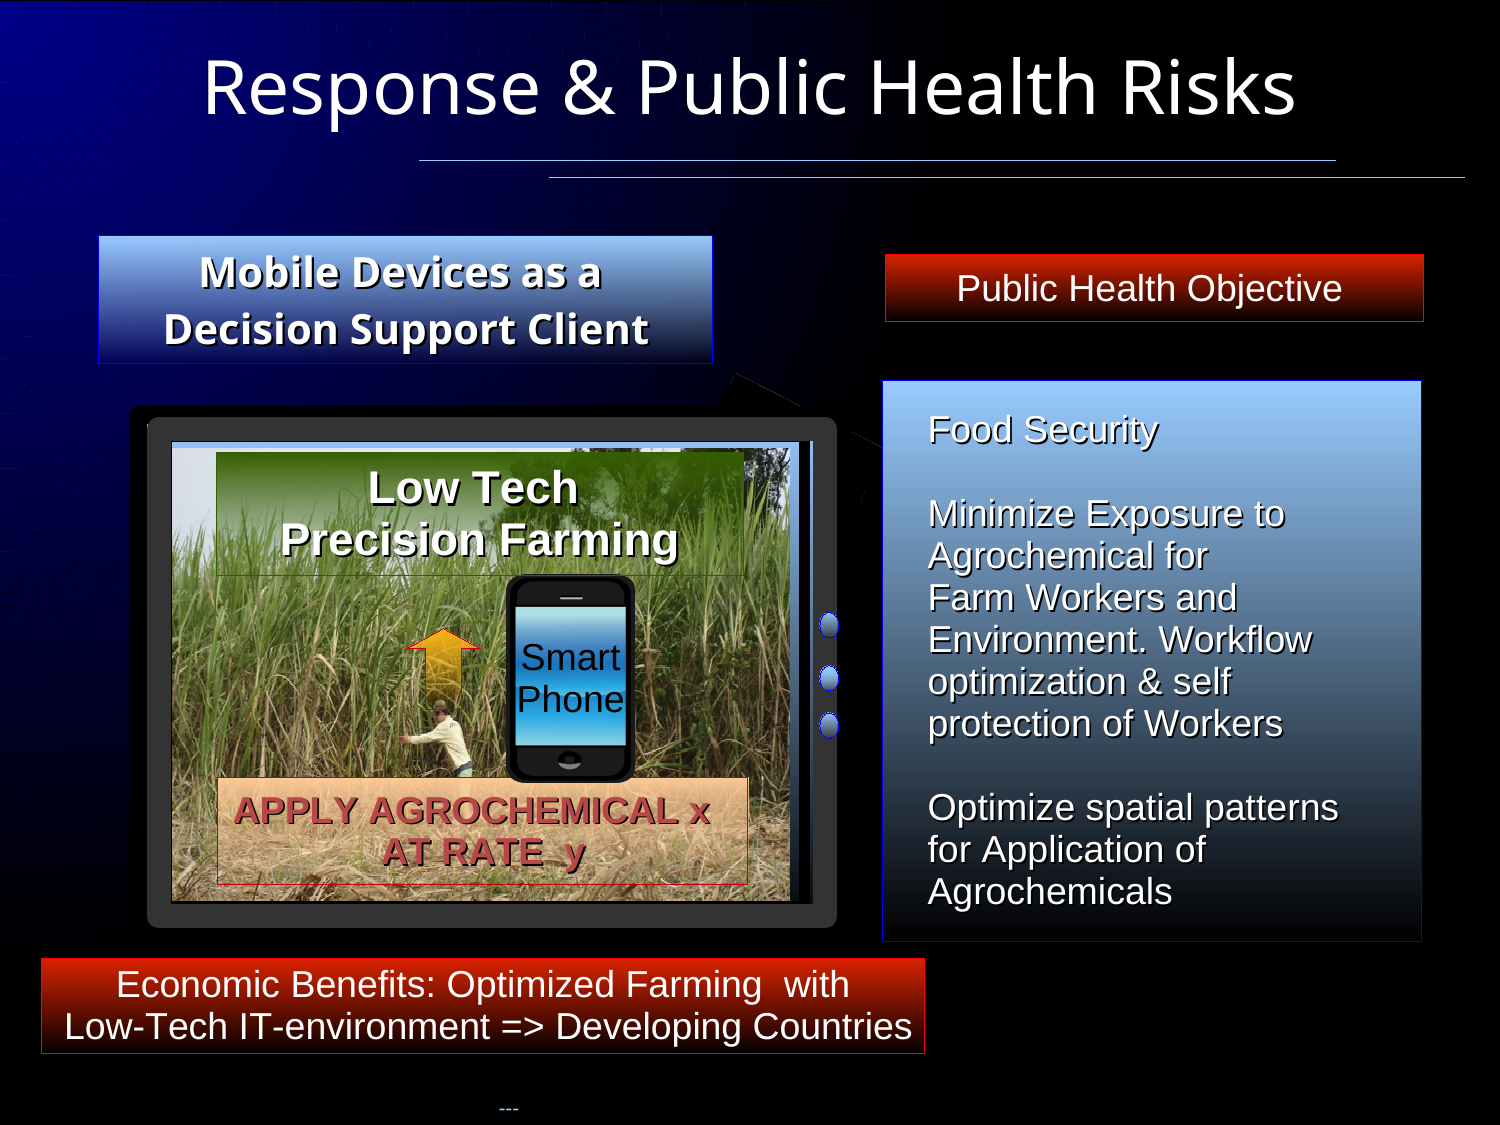

# Response & Public Health Risks
Mobile Devices as a
Decision Support Client
Public Health Objective
Food Security
Minimize Exposure to
Agrochemical for
Farm Workers and
Environment. Workflow optimization & self protection of Workers
Optimize spatial patterns for Application of
Agrochemicals
Low Tech
Precision Farming
Smart
Phone
Decision
support
APPLY AGROCHEMICAL x
AT RATE y
Economic Benefits: Optimized Farming with
 Low-Tech IT-environment => Developing Countries